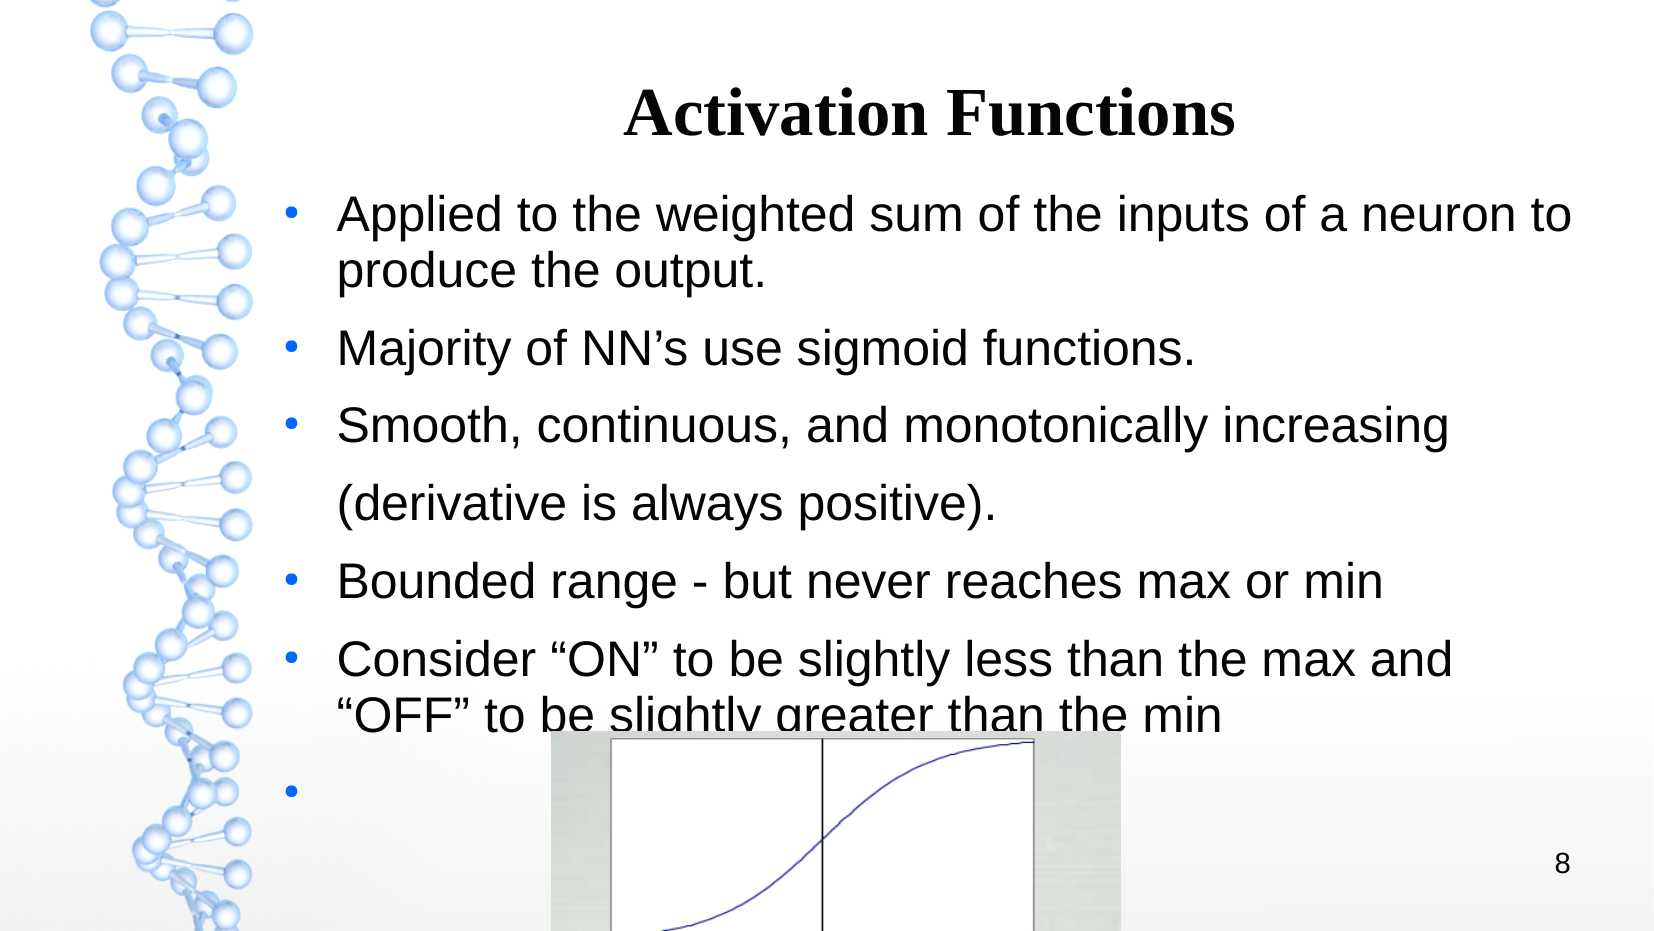

# Activation Functions
Applied to the weighted sum of the inputs of a neuron to produce the output.
Majority of NN’s use sigmoid functions.
Smooth, continuous, and monotonically increasing
(derivative is always positive).
Bounded range - but never reaches max or min
Consider “ON” to be slightly less than the max and “OFF” to be slightly greater than the min
8